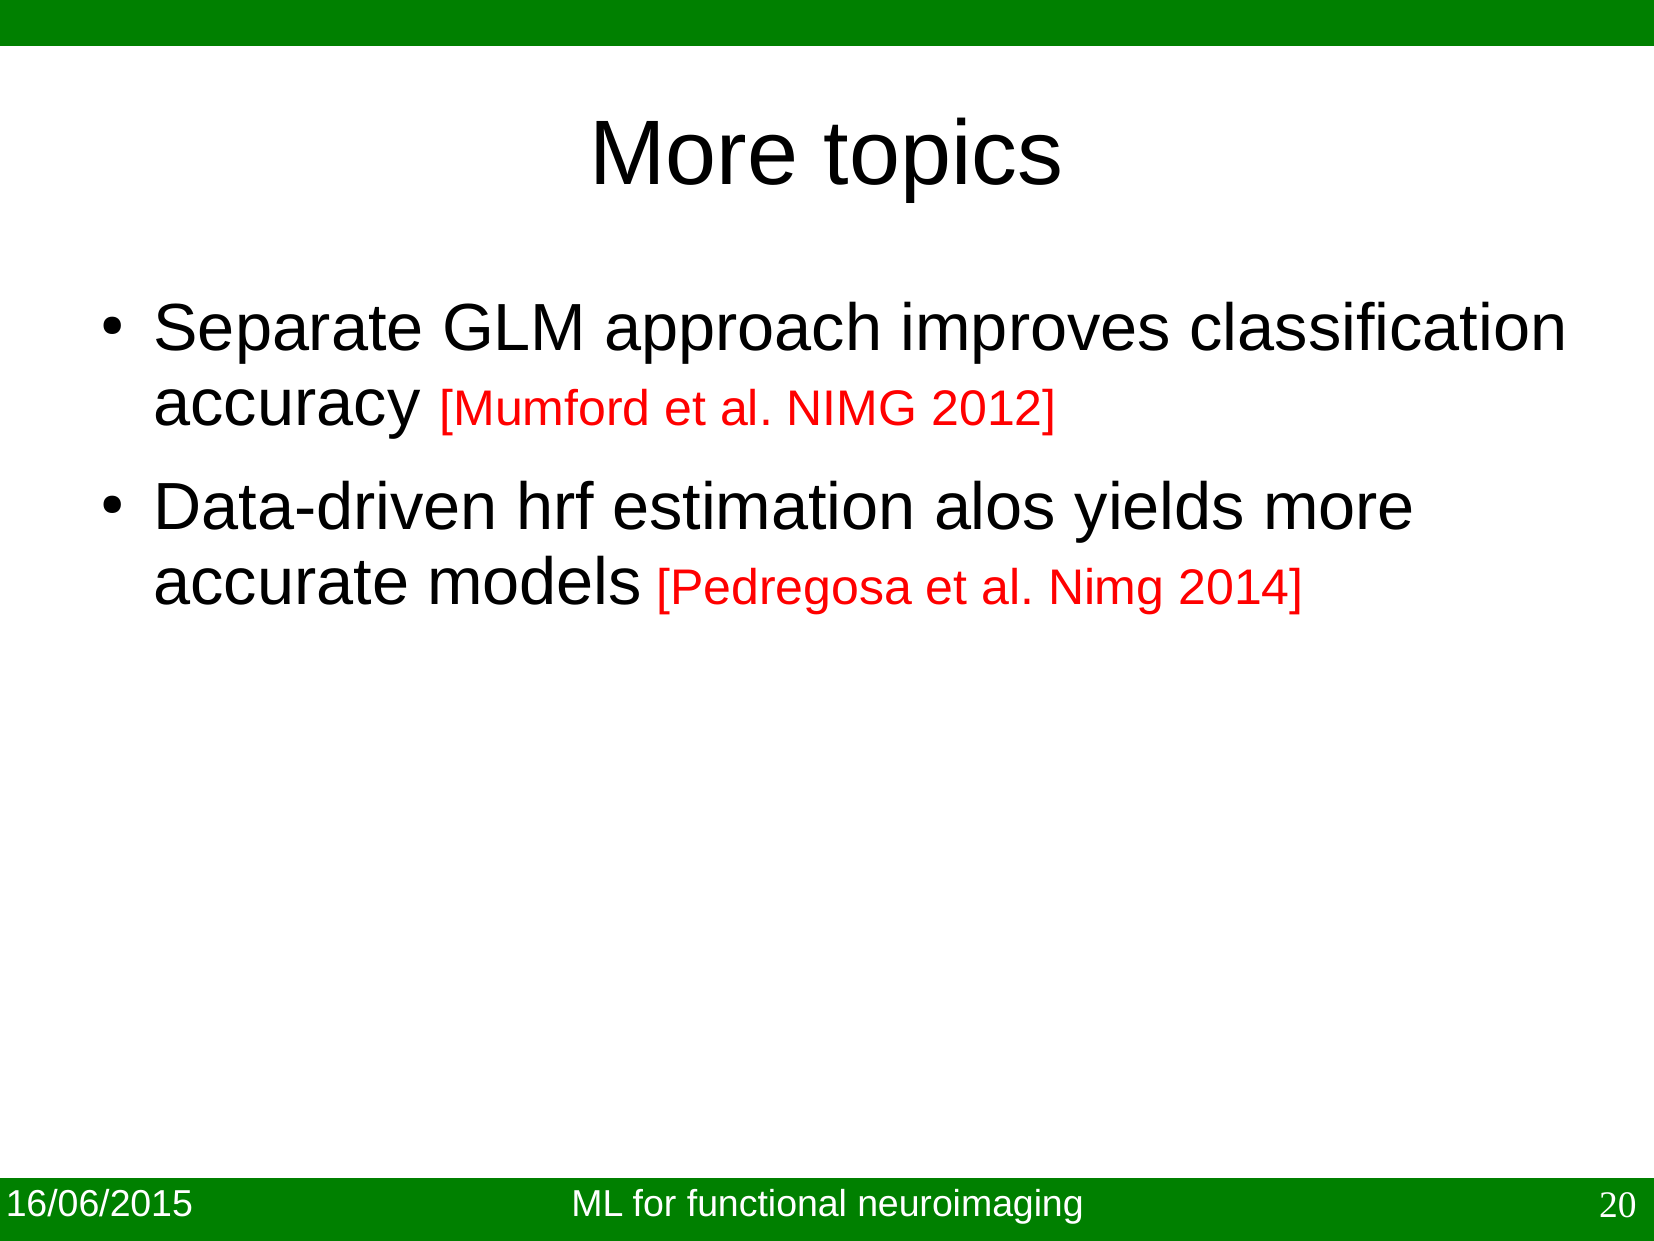

# More topics
Separate GLM approach improves classification accuracy [Mumford et al. NIMG 2012]
Data-driven hrf estimation alos yields more accurate models [Pedregosa et al. Nimg 2014]
20